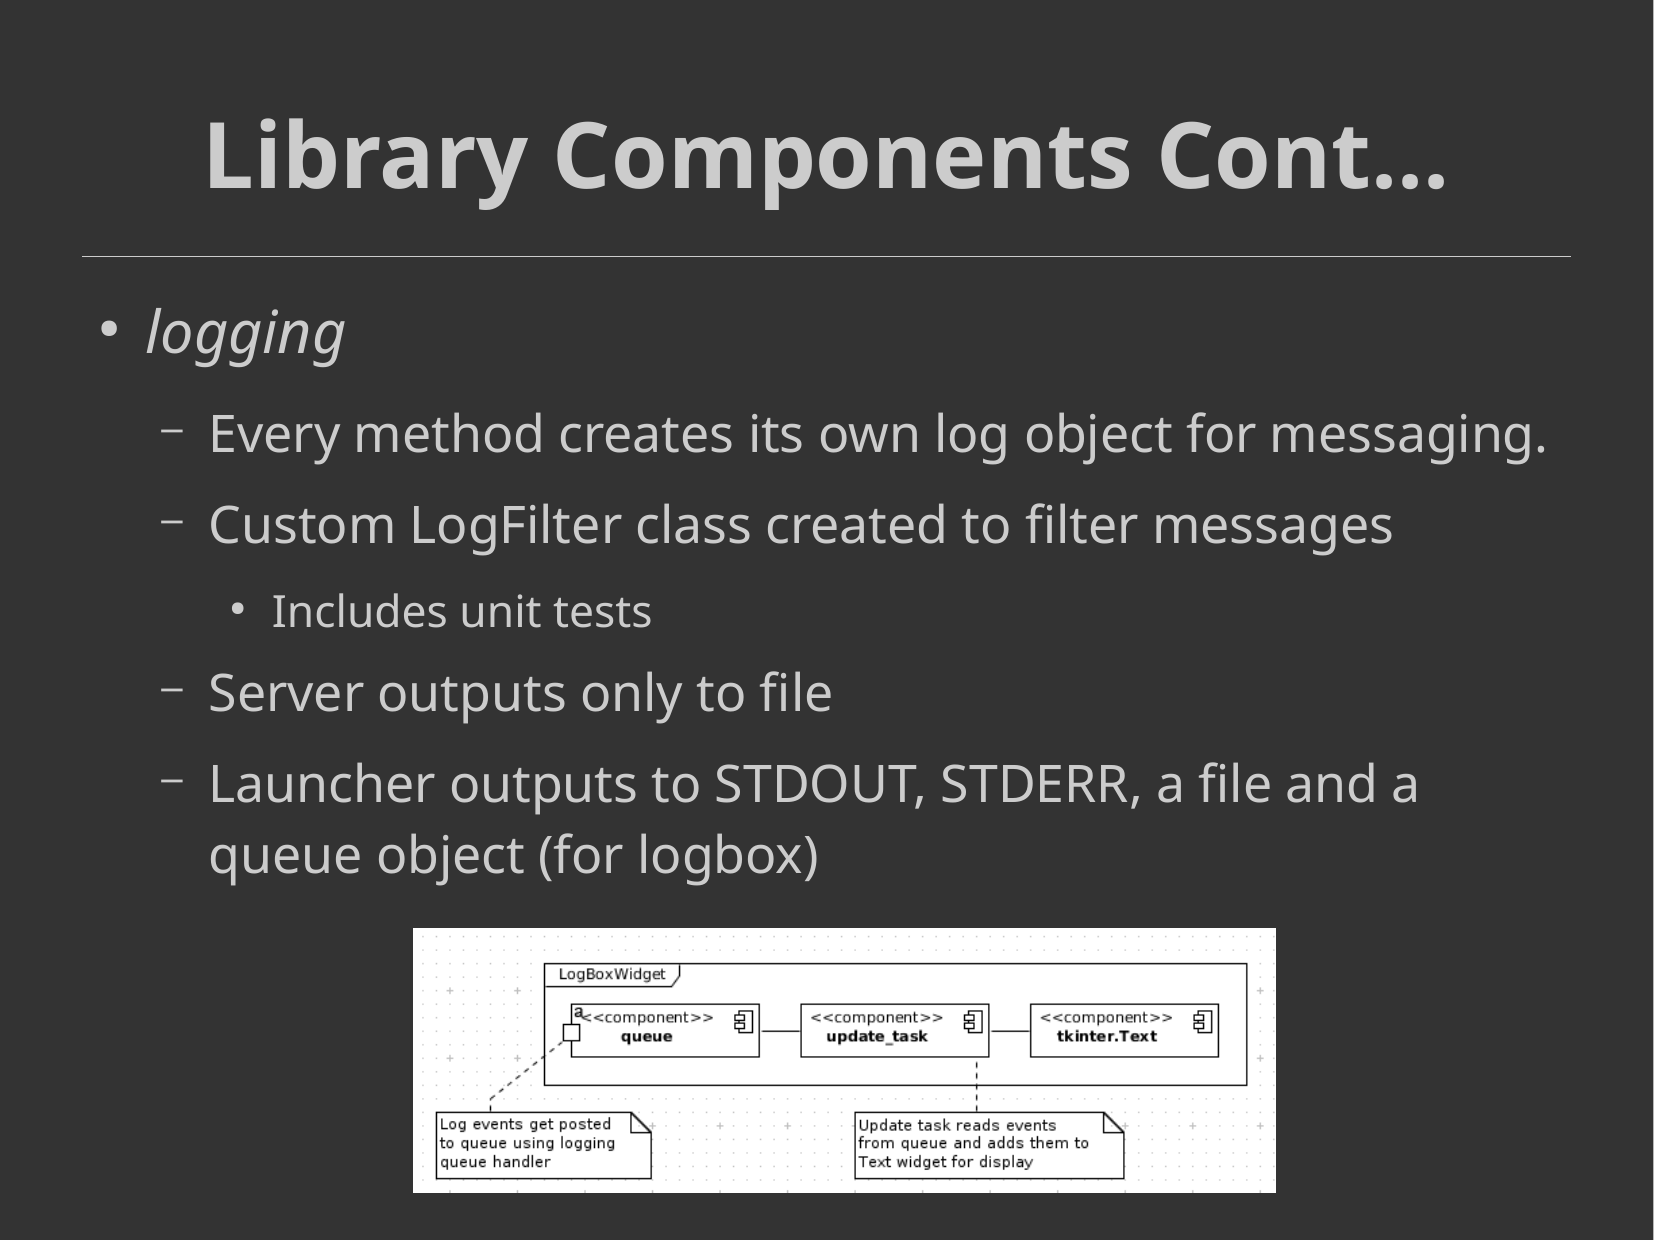

# Library Components Cont...
logging
Every method creates its own log object for messaging.
Custom LogFilter class created to filter messages
Includes unit tests
Server outputs only to file
Launcher outputs to STDOUT, STDERR, a file and a queue object (for logbox)